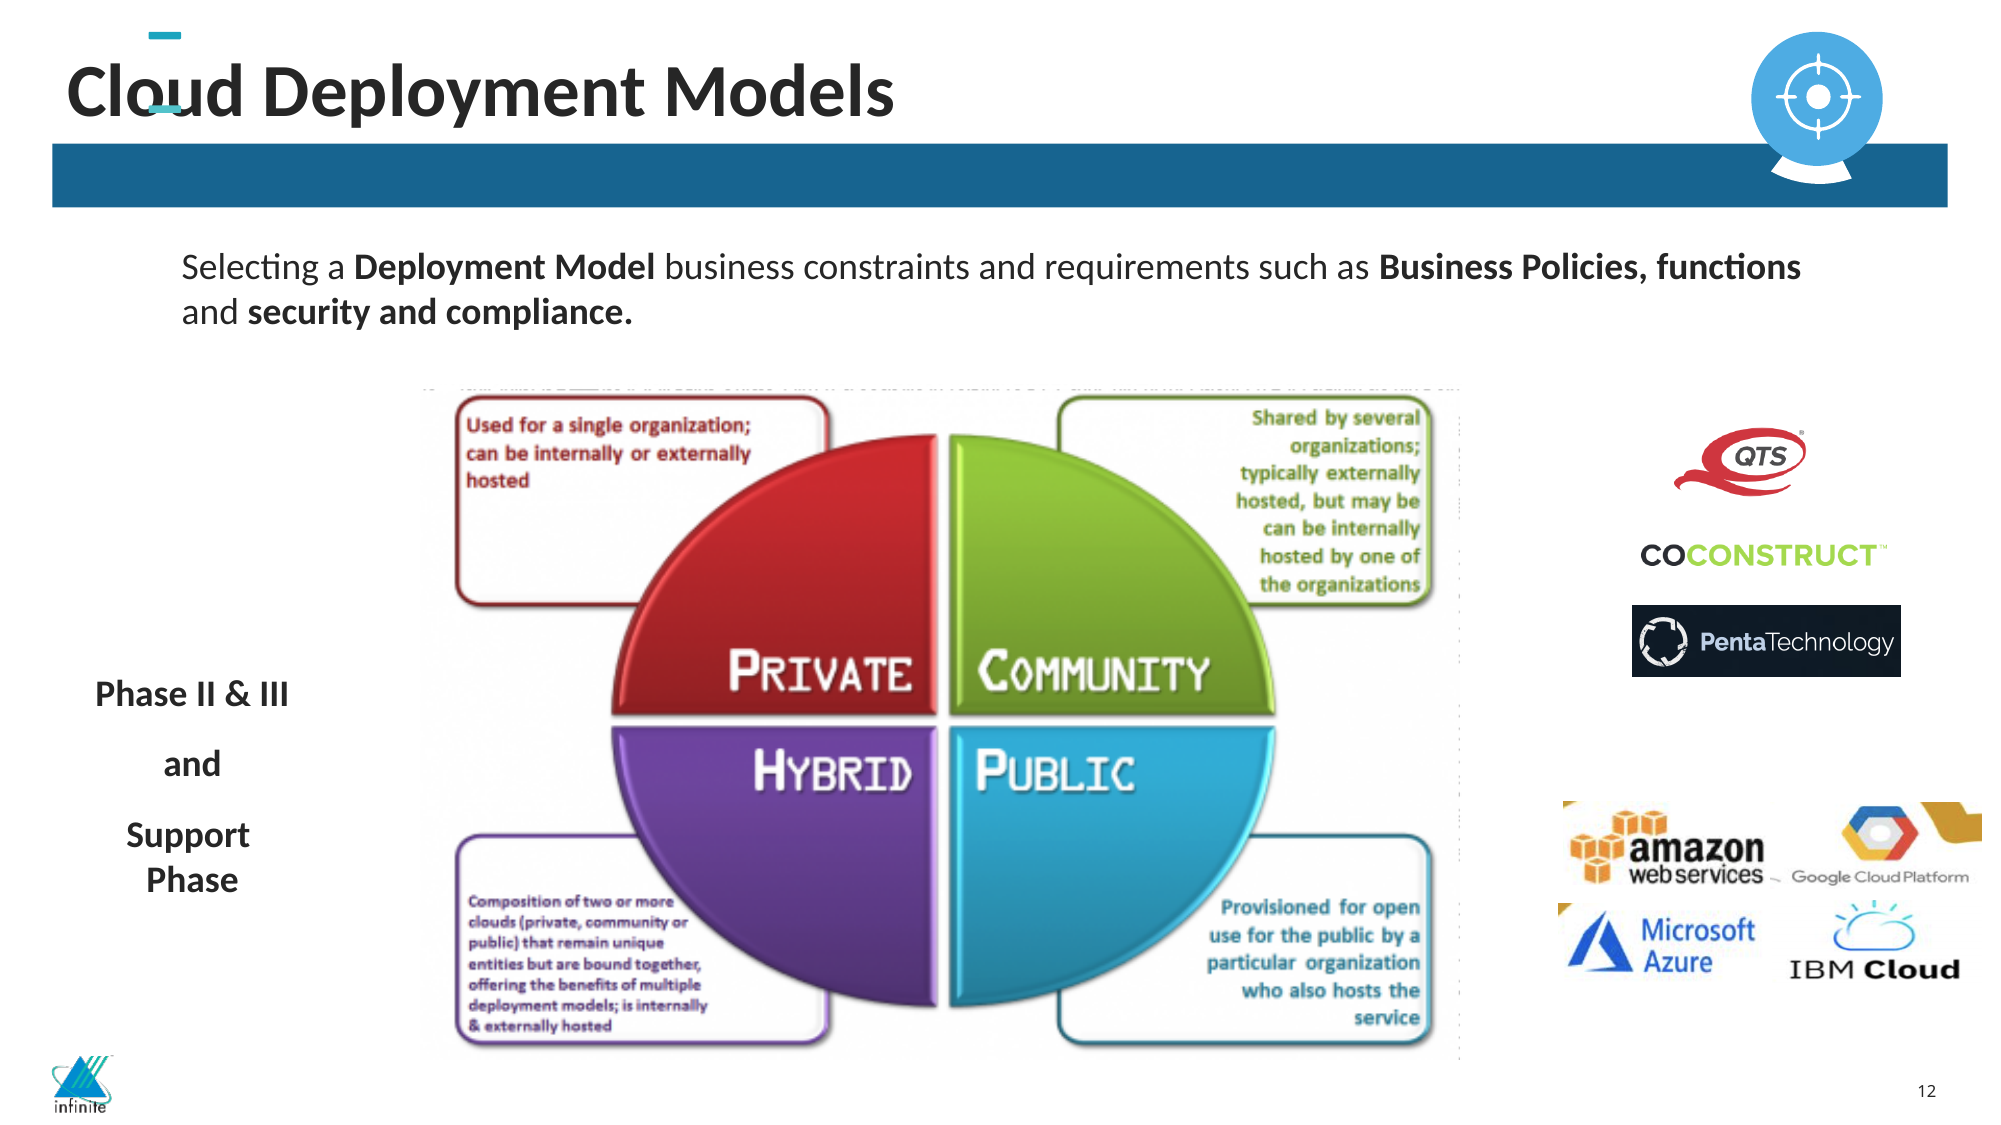

Cloud Deployment Models
Selecting a Deployment Model business constraints and requirements such as Business Policies, functions and security and compliance.
Phase II & III
and
Support
Phase